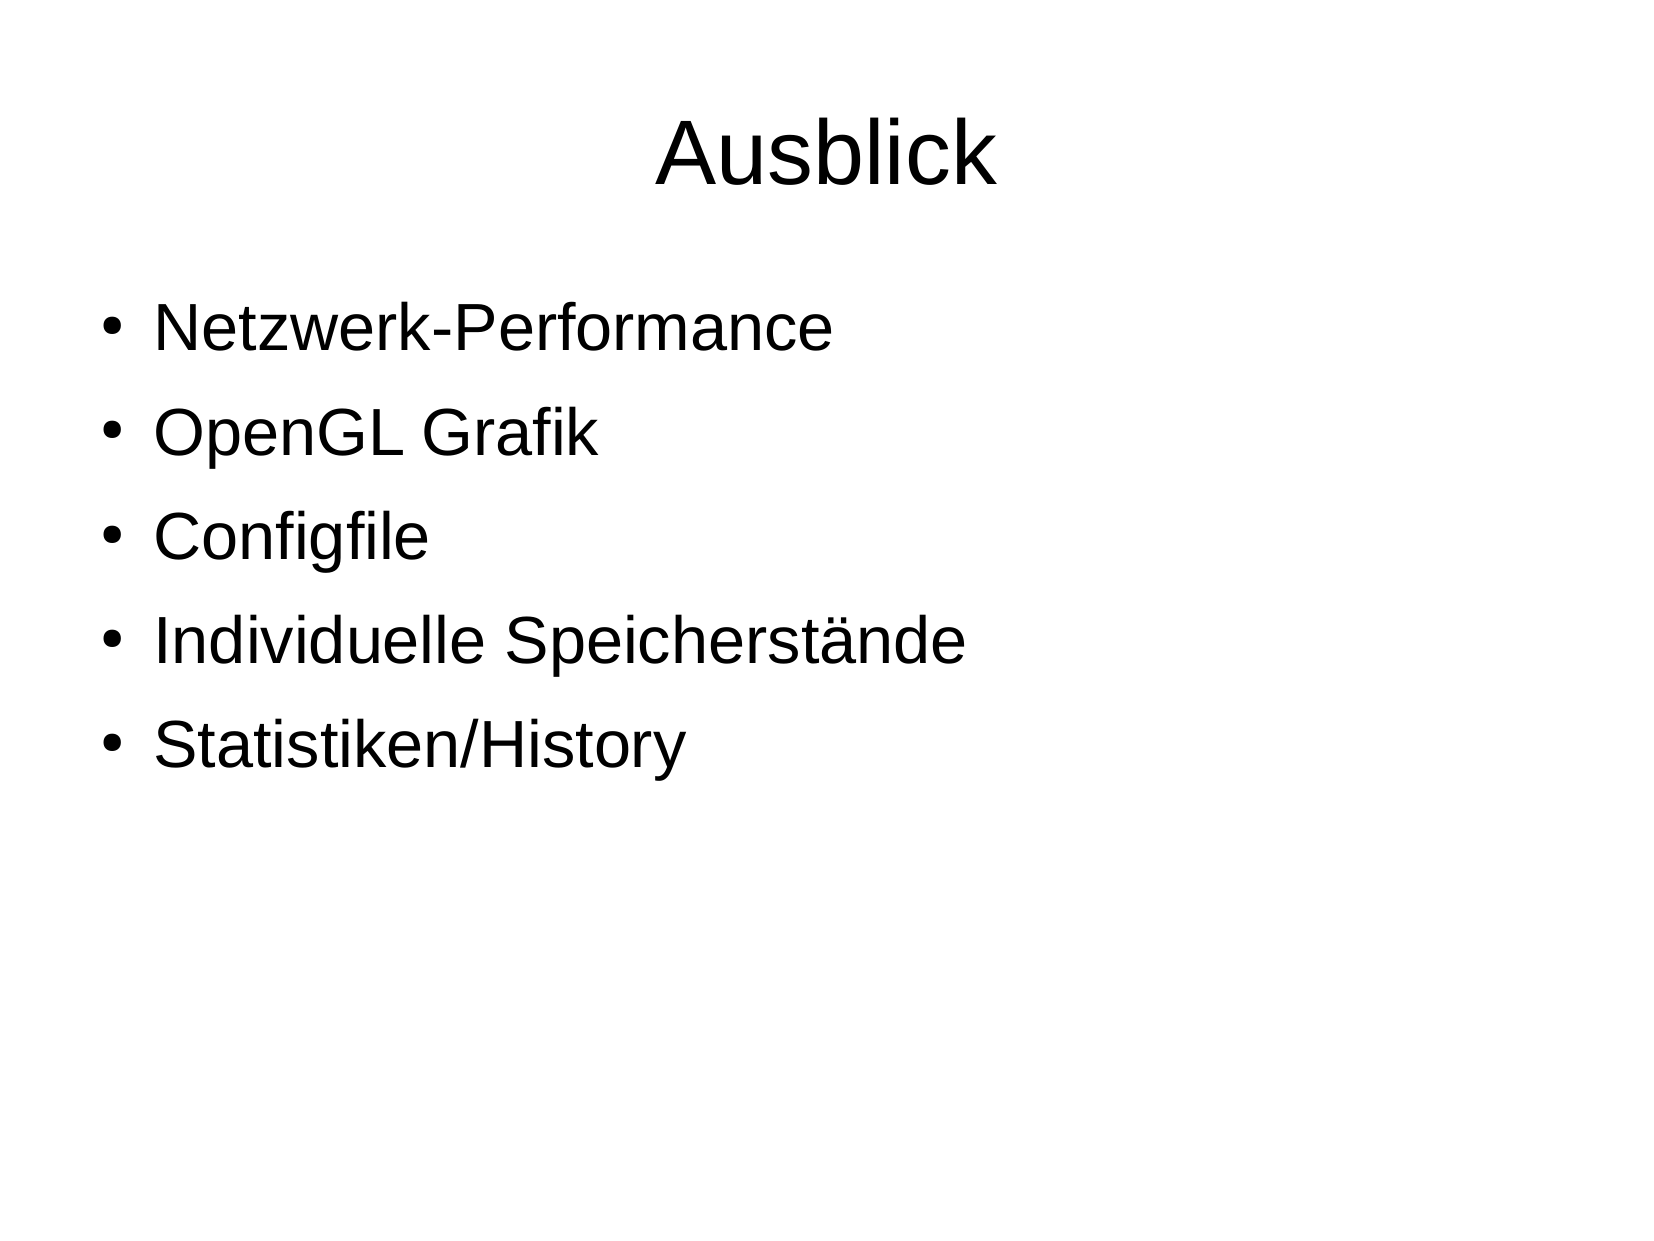

# Ausblick
Netzwerk-Performance
OpenGL Grafik
Configfile
Individuelle Speicherstände
Statistiken/History